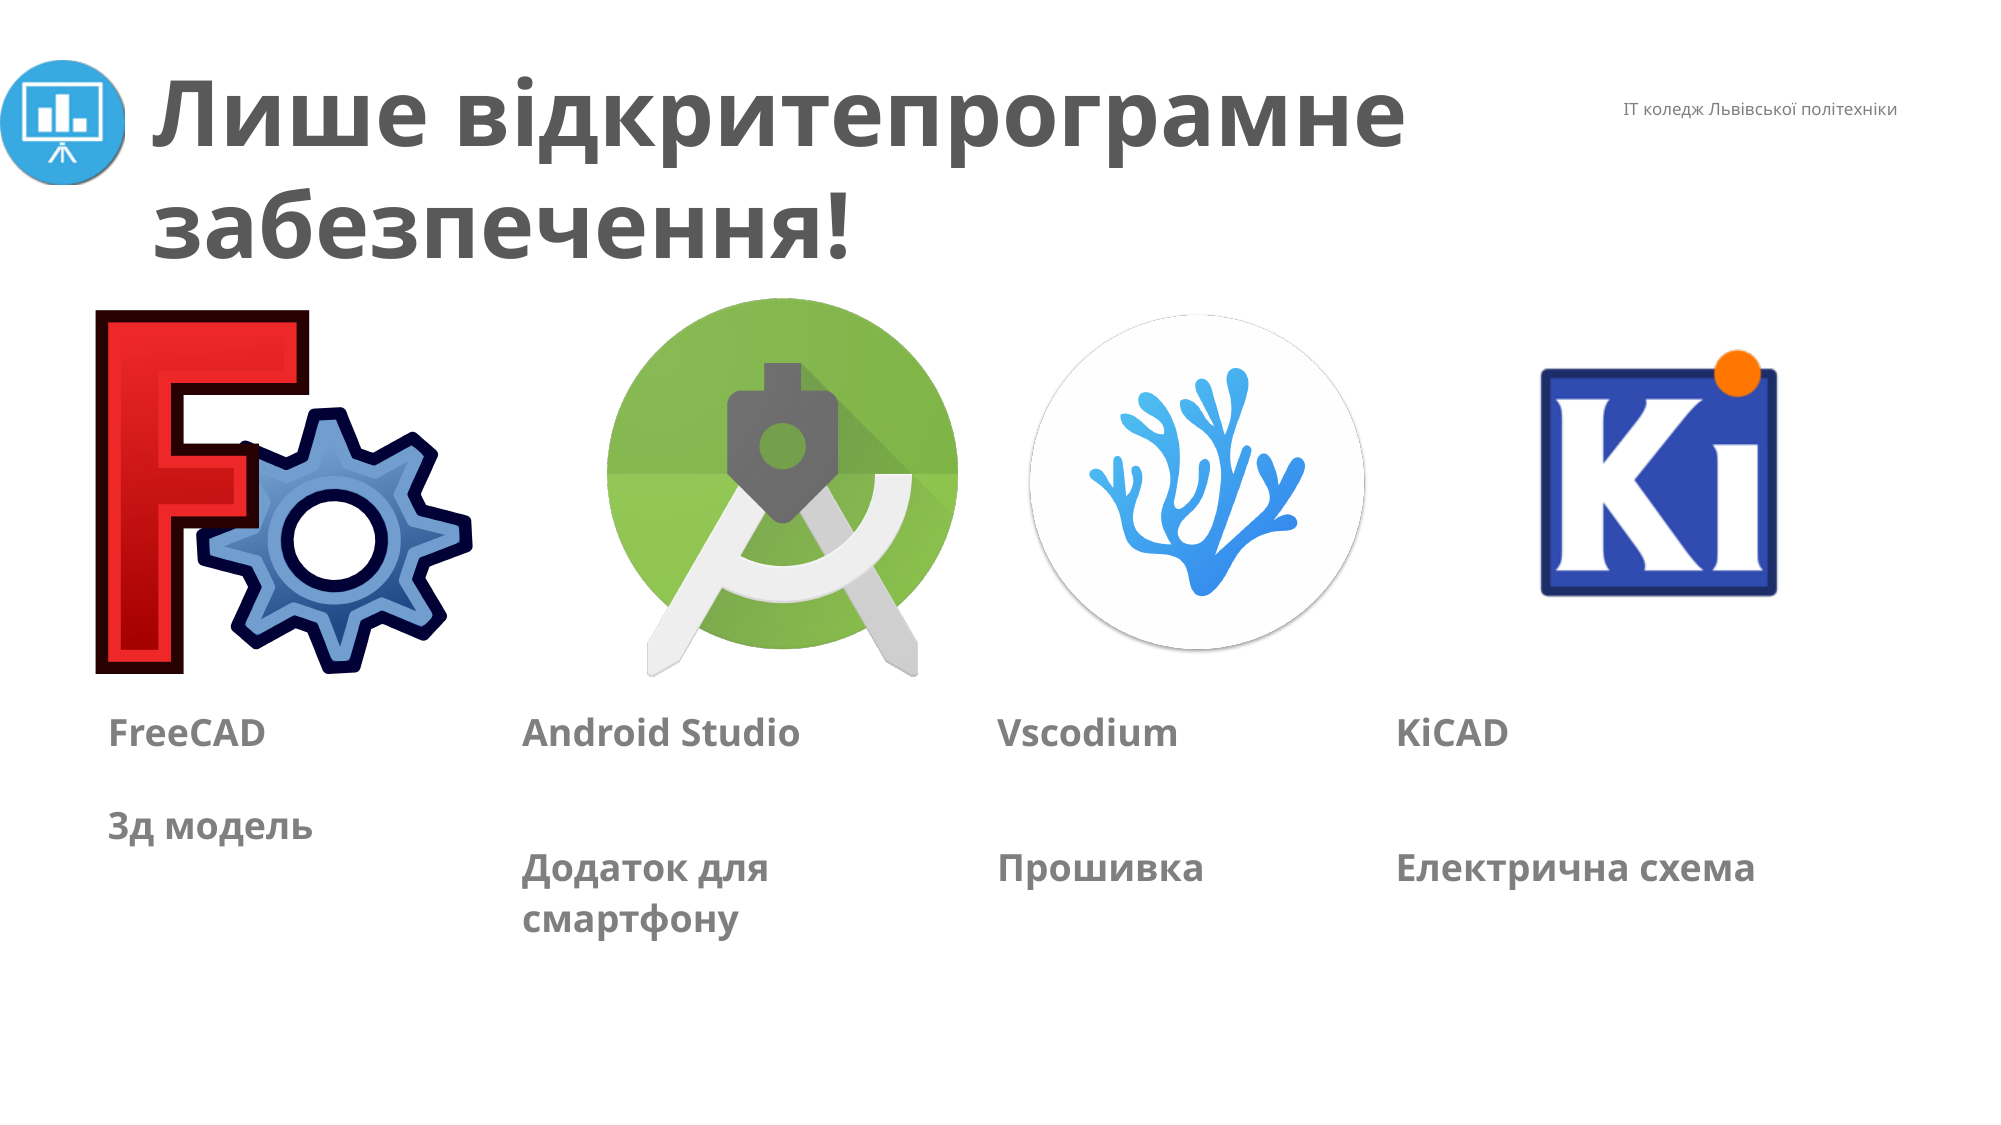

# Лише відкритепрограмне забезпечення!
IT коледж Львівської політехніки
FreeCAD
3д модель
Android Studio
Додаток для
смартфону
Vscodium
Прошивка
KiCAD
Електрична схема